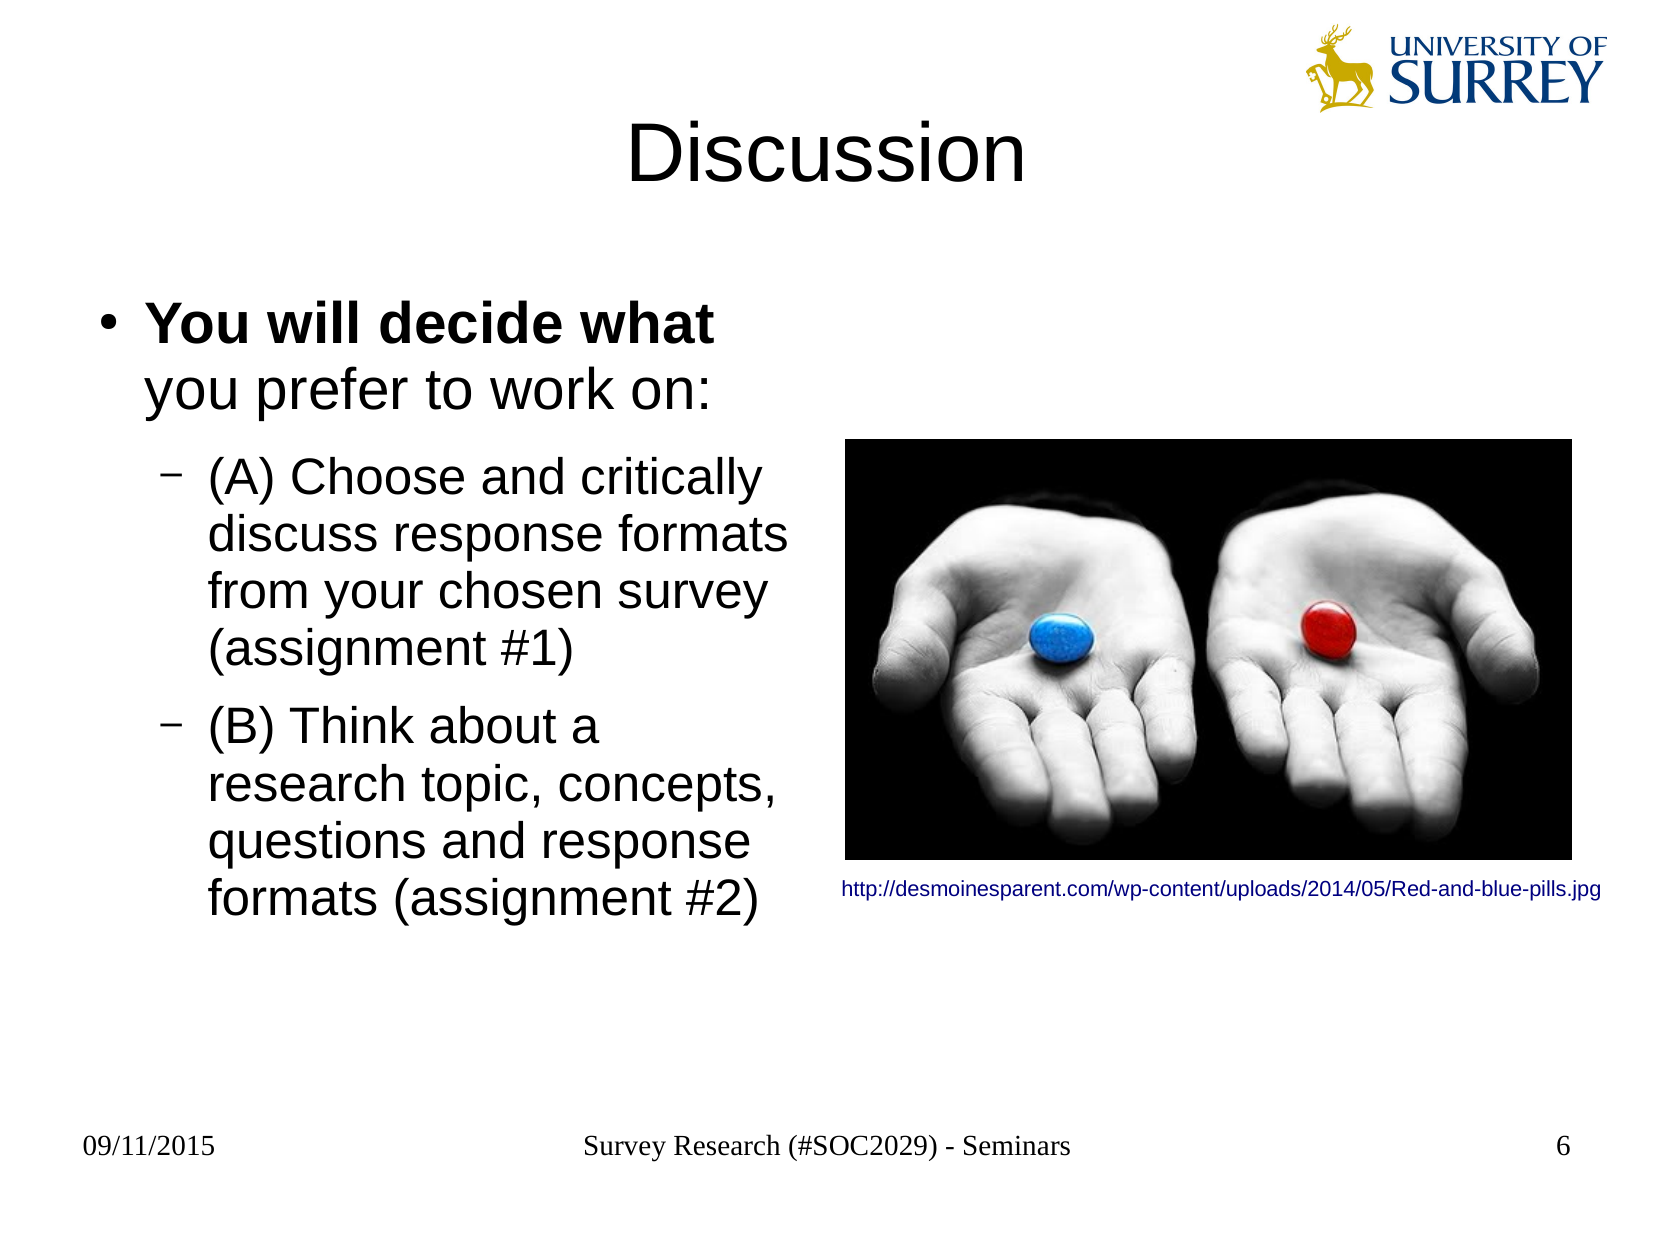

# Discussion
You will decide what you prefer to work on:
(A) Choose and critically discuss response formats from your chosen survey (assignment #1)
(B) Think about a research topic, concepts, questions and response formats (assignment #2)
http://desmoinesparent.com/wp-content/uploads/2014/05/Red-and-blue-pills.jpg
05/10/2015
6